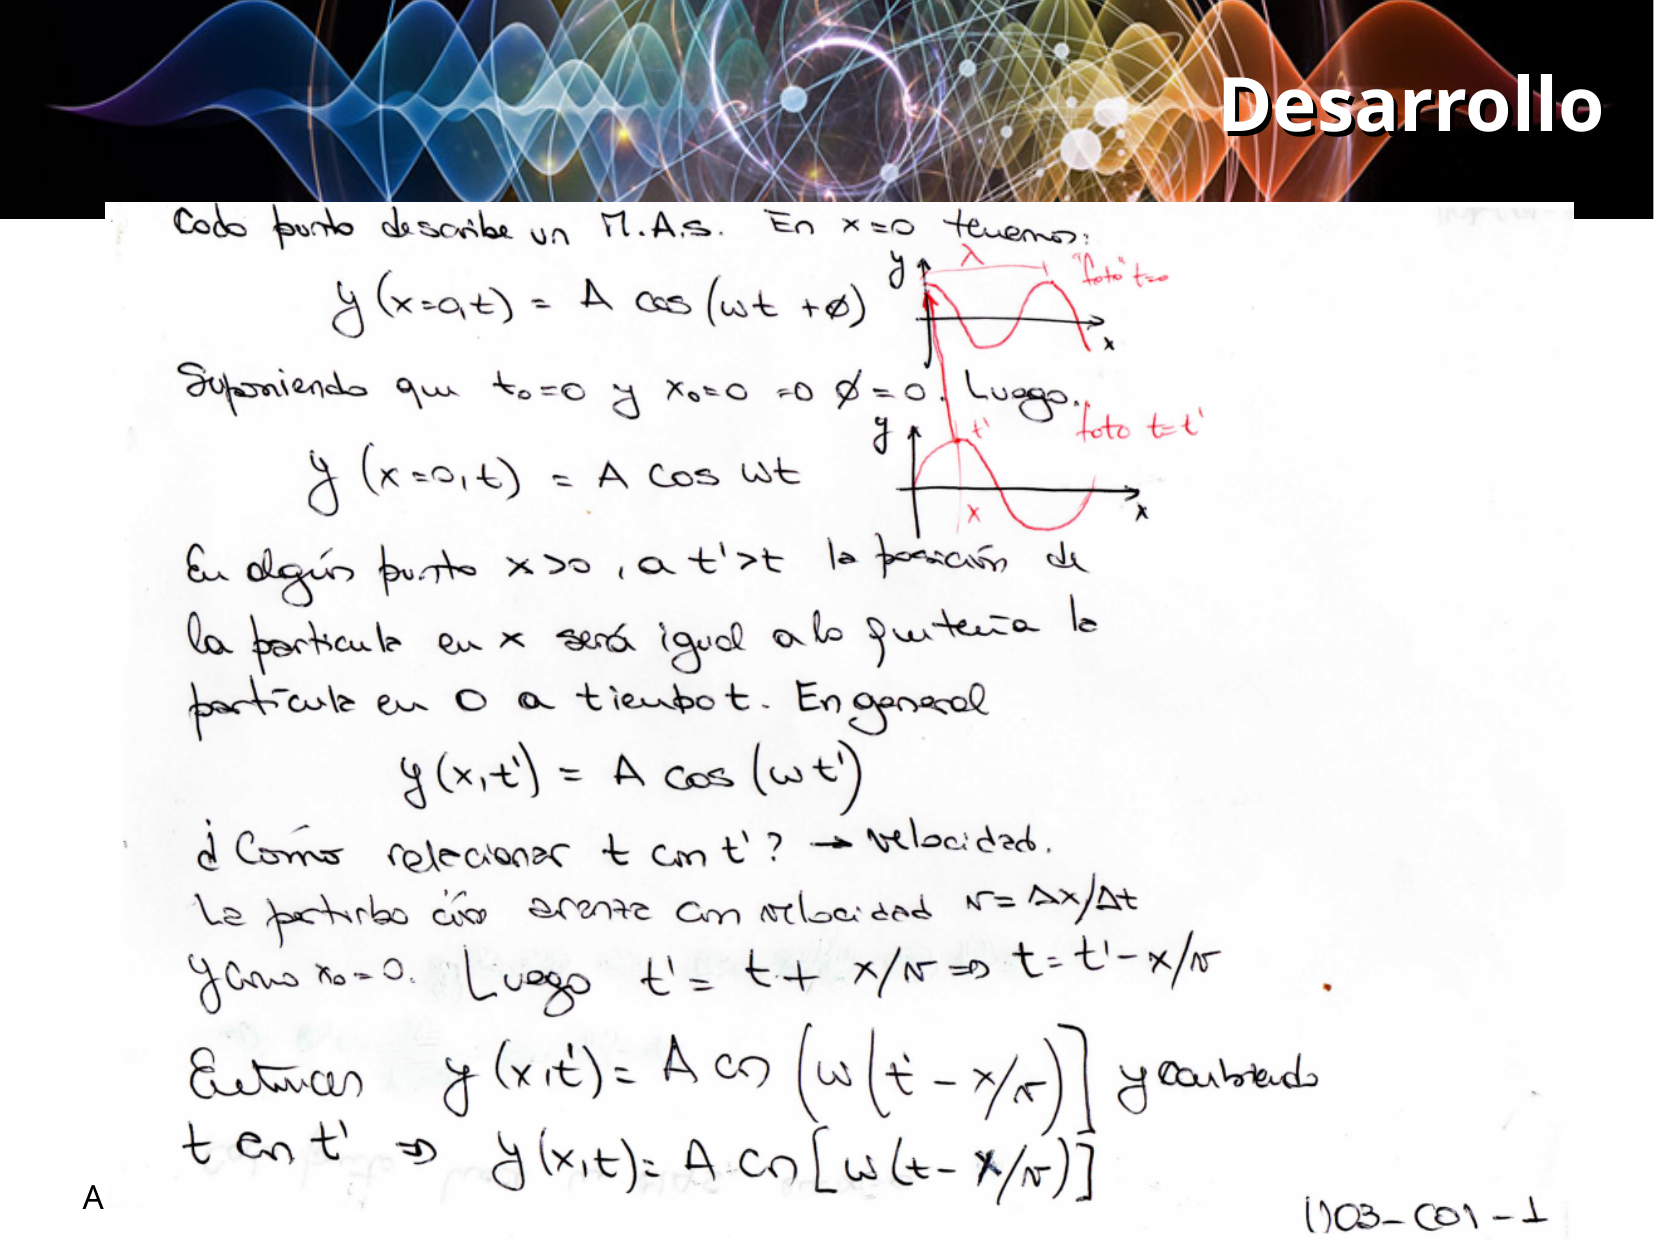

# Desarrollo
Abr 11, 2017
H. Asorey - Moderna A 2017 - U03C01
19